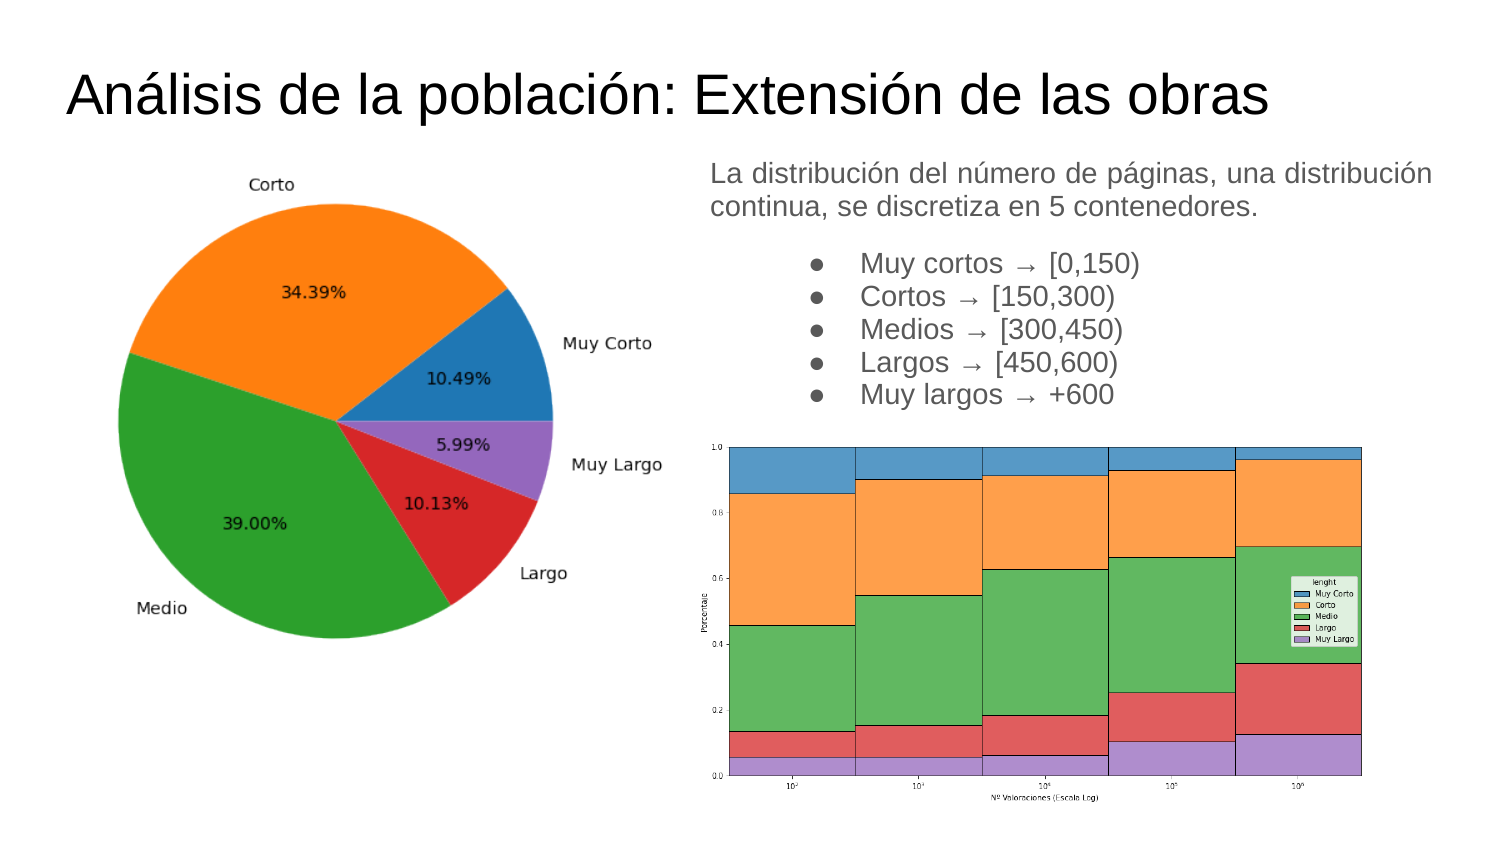

Análisis de la población: Extensión de las obras
# La distribución del número de páginas, una distribución continua, se discretiza en 5 contenedores.
Muy cortos → [0,150)
Cortos → [150,300)
Medios → [300,450)
Largos → [450,600)
Muy largos → +600